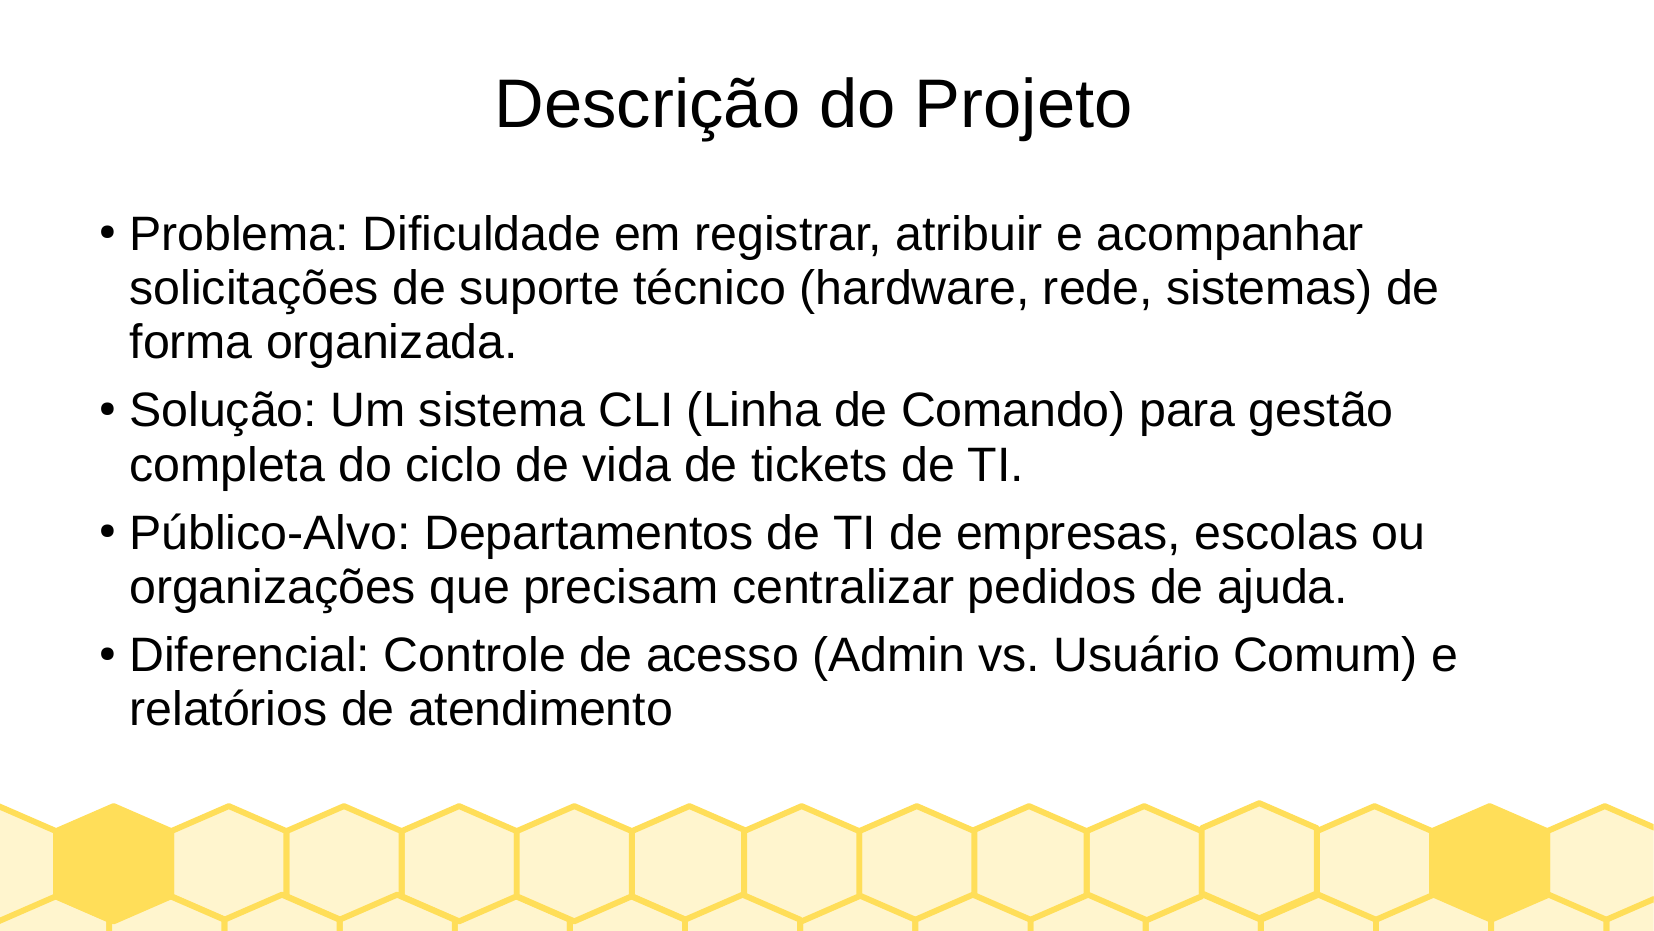

# Descrição do Projeto
Problema: Dificuldade em registrar, atribuir e acompanhar solicitações de suporte técnico (hardware, rede, sistemas) de forma organizada.
Solução: Um sistema CLI (Linha de Comando) para gestão completa do ciclo de vida de tickets de TI.
Público-Alvo: Departamentos de TI de empresas, escolas ou organizações que precisam centralizar pedidos de ajuda.
Diferencial: Controle de acesso (Admin vs. Usuário Comum) e relatórios de atendimento